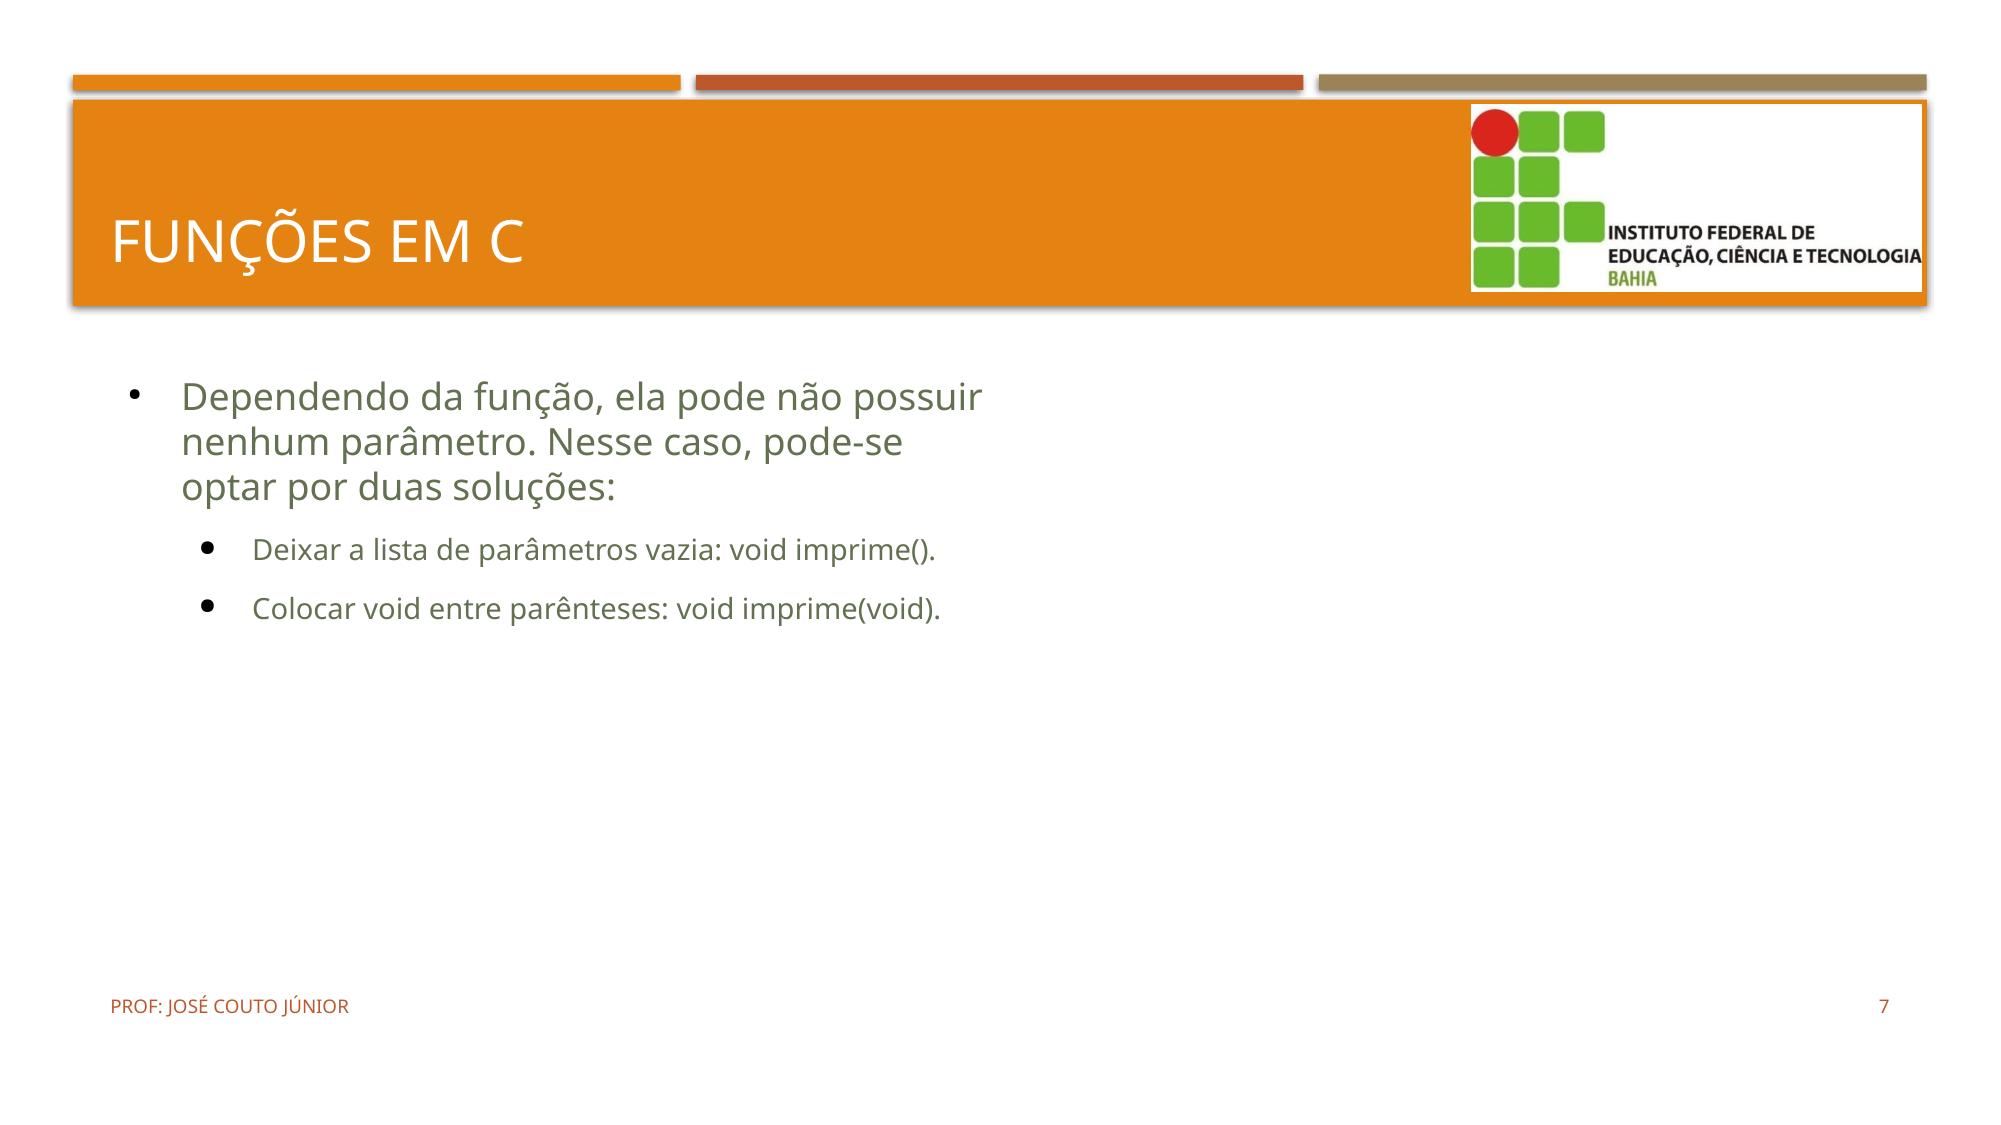

# Funções em C
Dependendo da função, ela pode não possuir nenhum parâmetro. Nesse caso, pode-se optar por duas soluções:
Deixar a lista de parâmetros vazia: void imprime().
Colocar void entre parênteses: void imprime(void).
Prof: José Couto Júnior
7